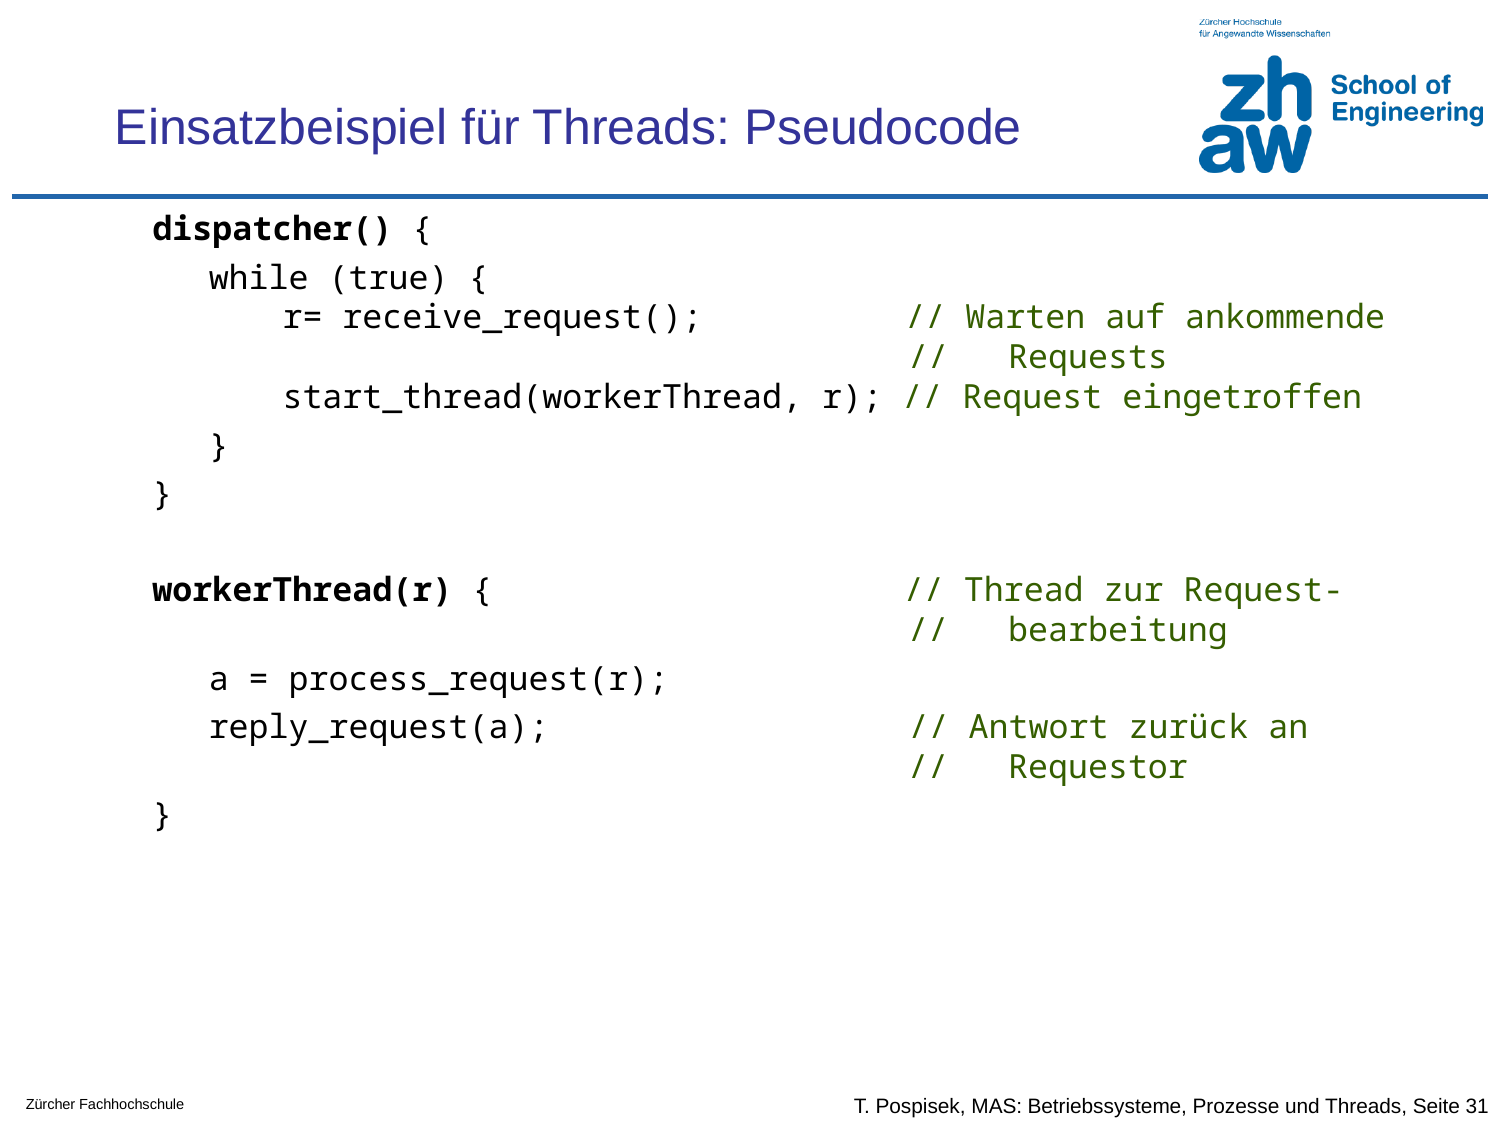

# Einsatzbeispiel für Threads: Pseudocode
dispatcher() {
	while (true) {
	r= receive_request();	 // Warten auf ankommende
 // Requests
	start_thread(workerThread, r); // Request eingetroffen
	}
}
workerThread(r) {	 // Thread zur Request-
 // bearbeitung
	a = process_request(r);
	reply_request(a); // Antwort zurück an
 // Requestor
}